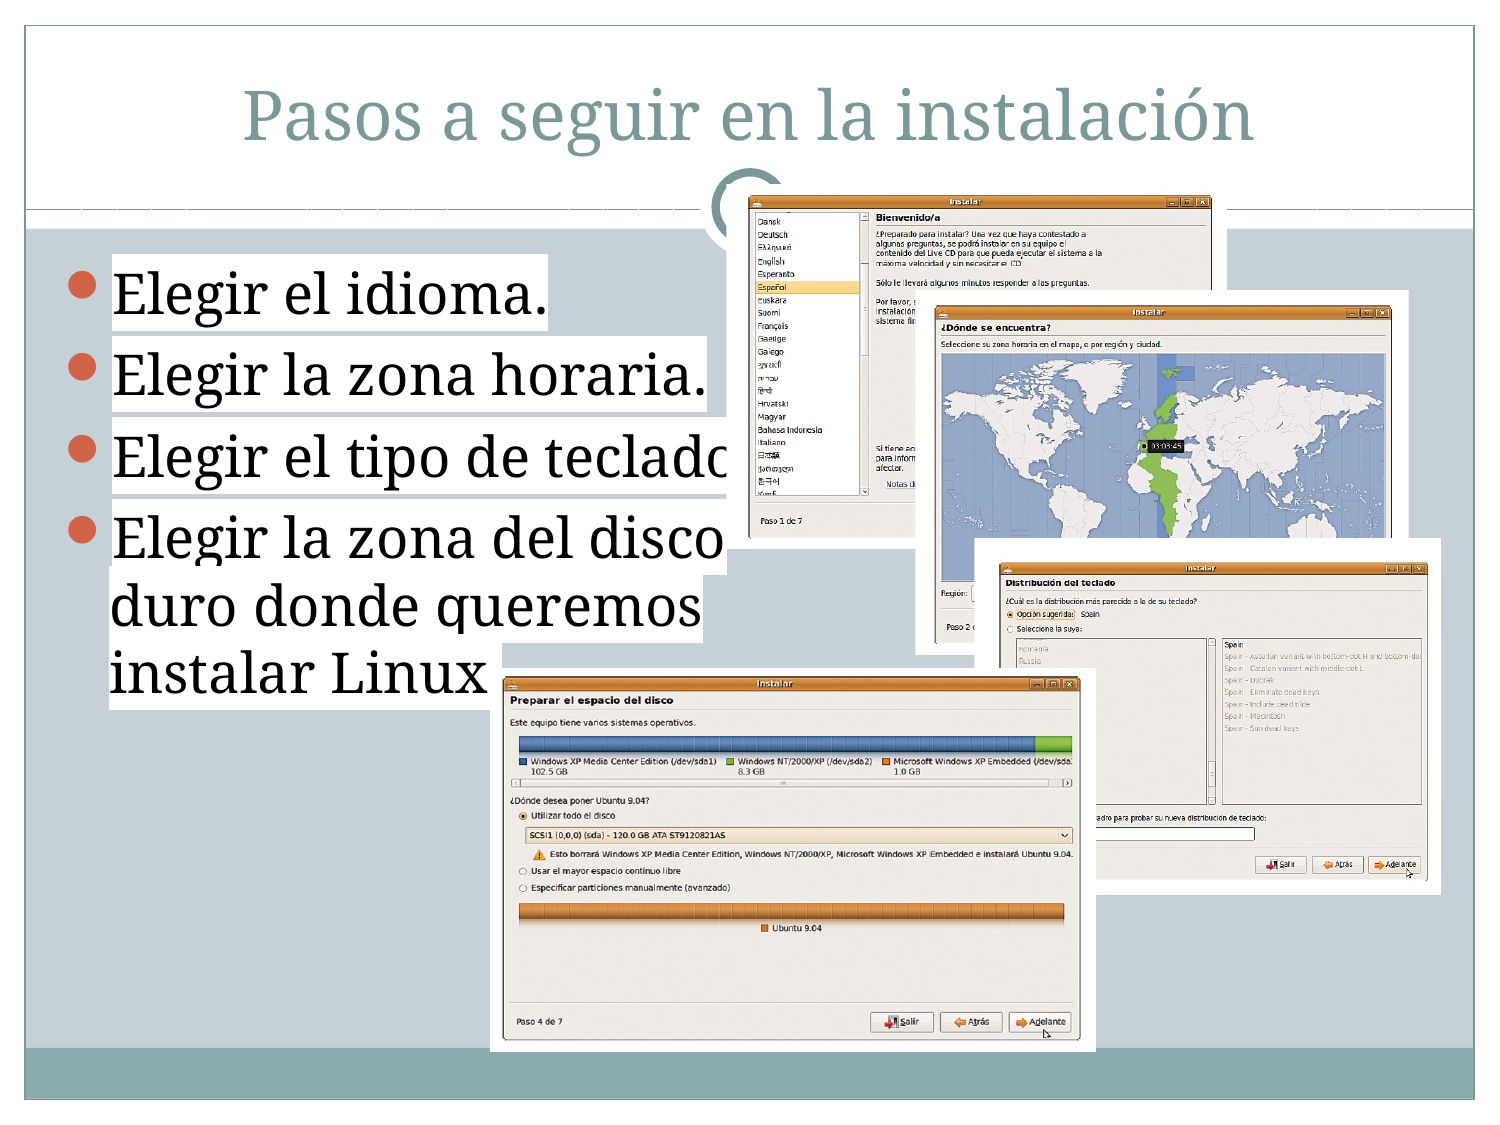

# Pasos a seguir en la instalación
Elegir el idioma.
Elegir la zona horaria.
Elegir el tipo de teclado.
Elegir la zona del disco duro donde queremos instalar Linux.